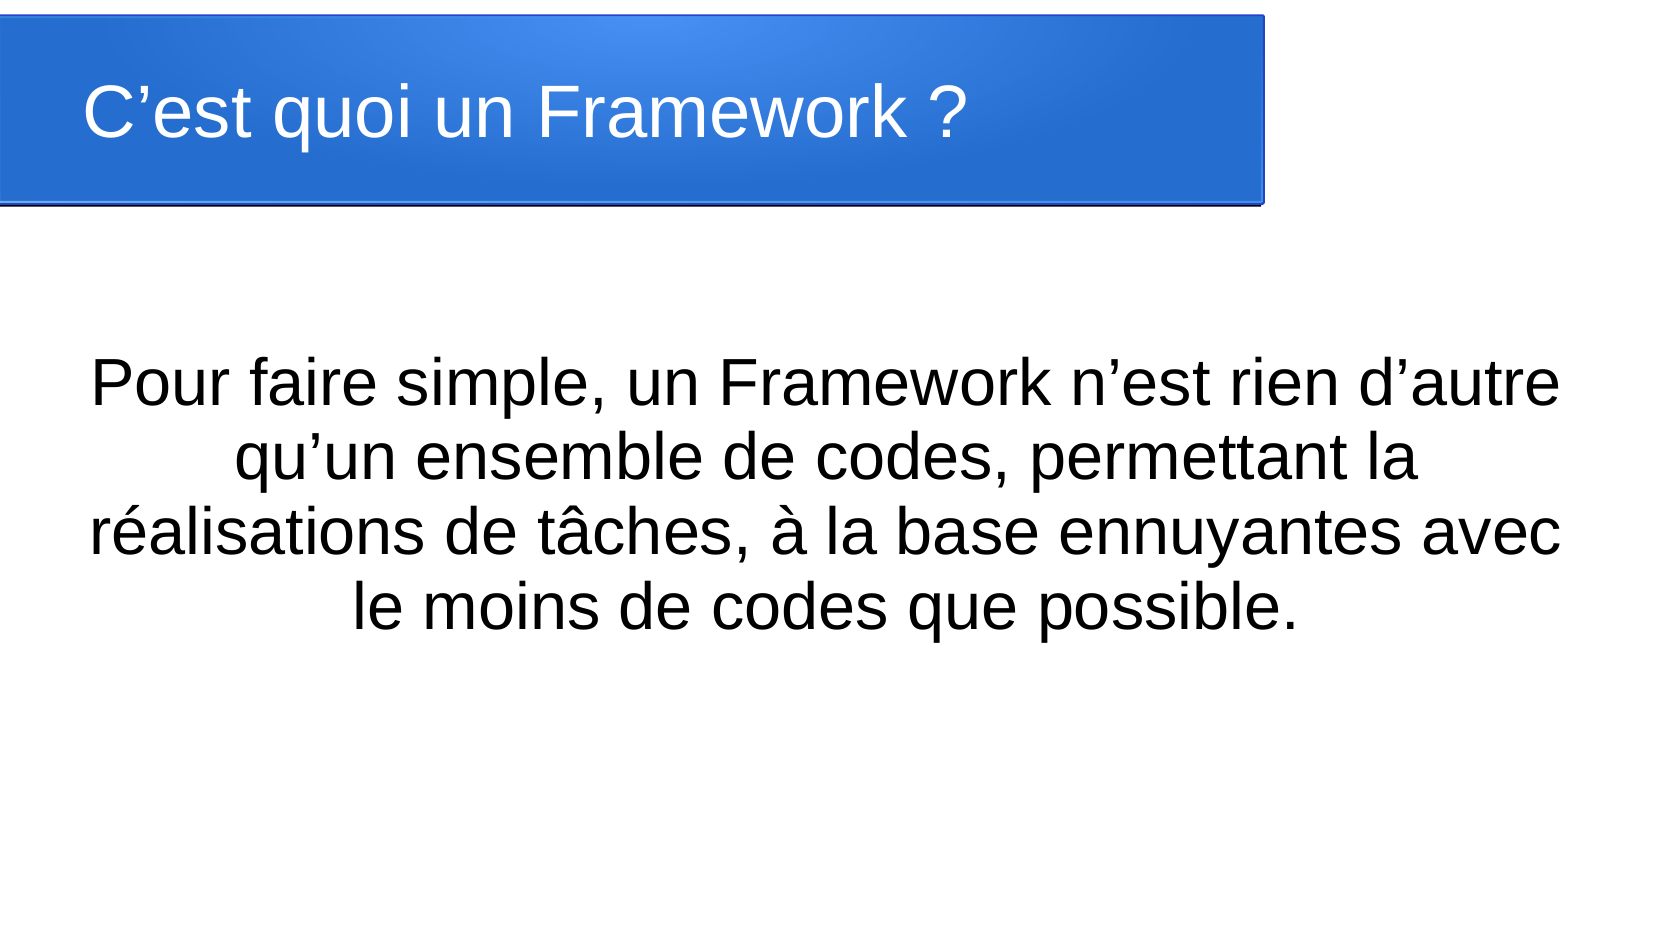

# C’est quoi un Framework ?
Pour faire simple, un Framework n’est rien d’autre qu’un ensemble de codes, permettant la réalisations de tâches, à la base ennuyantes avec le moins de codes que possible.